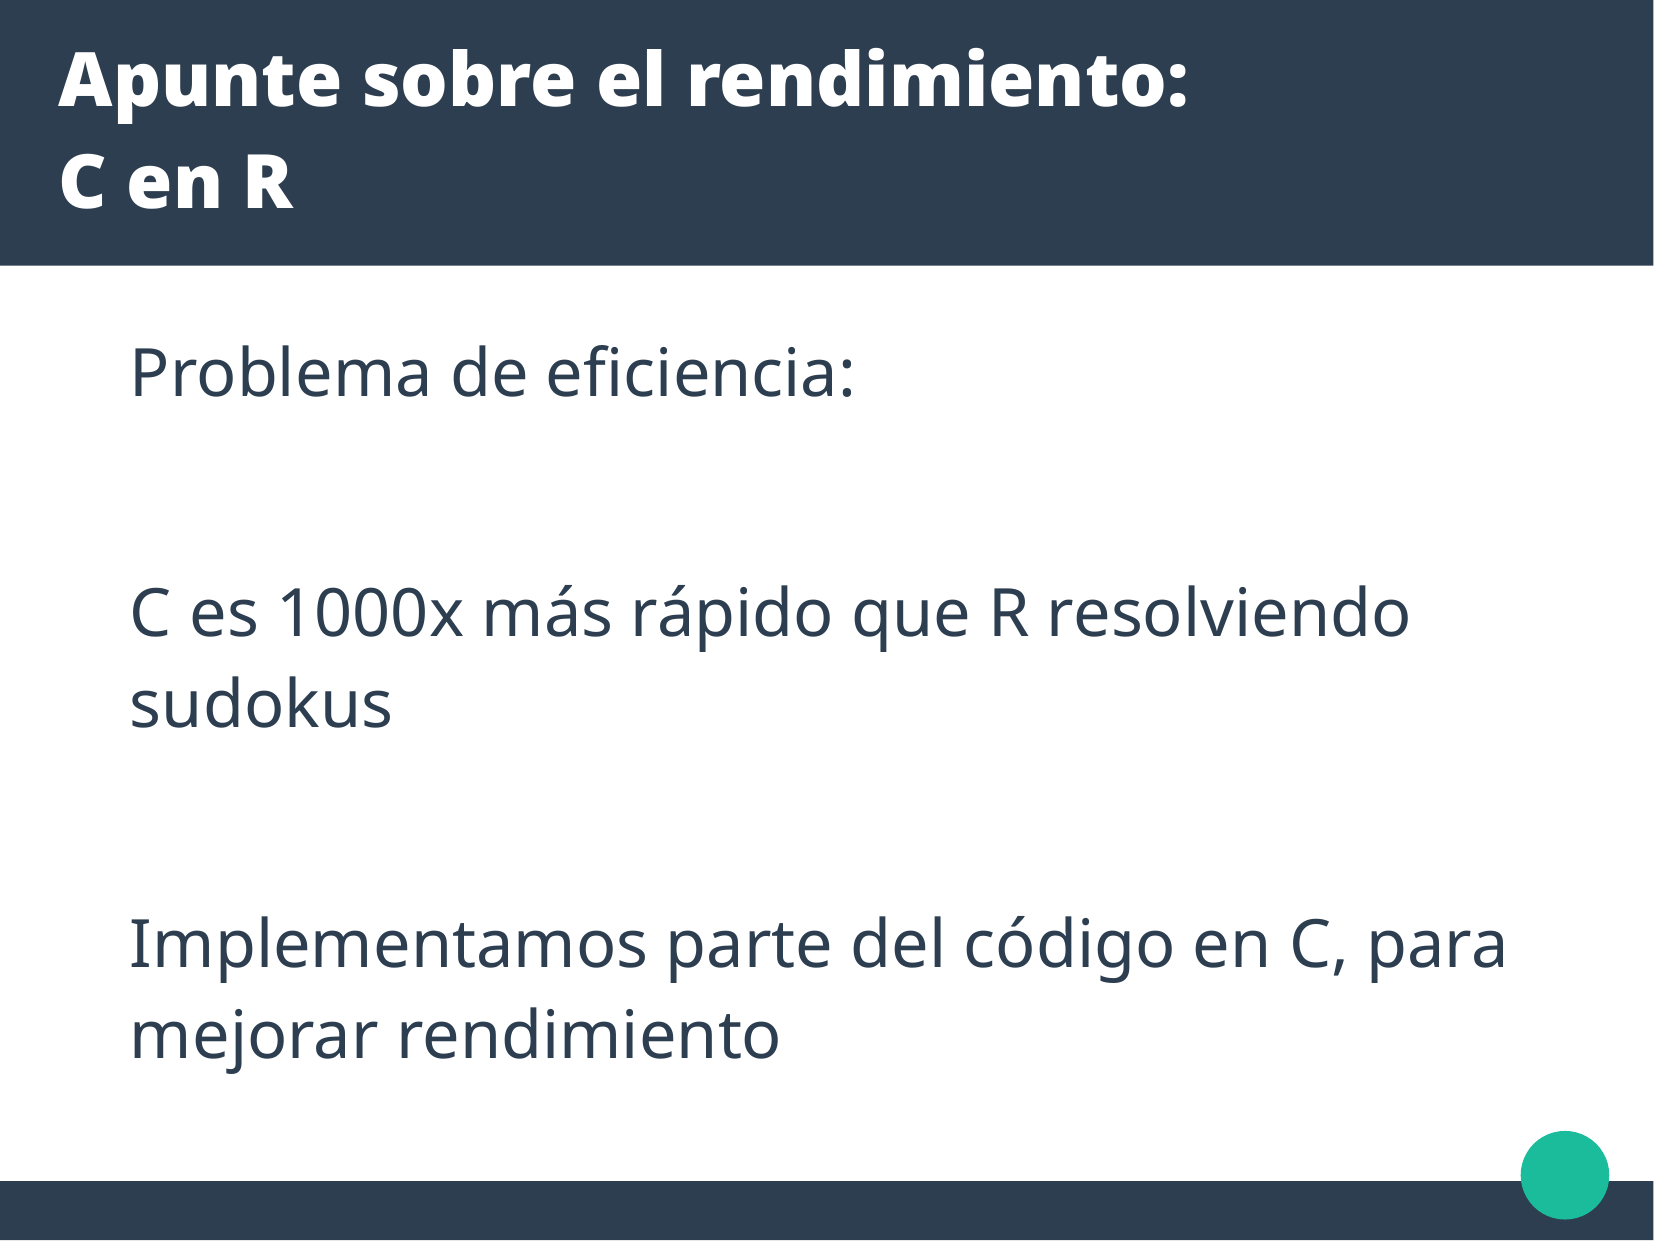

# Apunte sobre el rendimiento: C en R
Problema de eficiencia:
C es 1000x más rápido que R resolviendo sudokus
Implementamos parte del código en C, para mejorar rendimiento